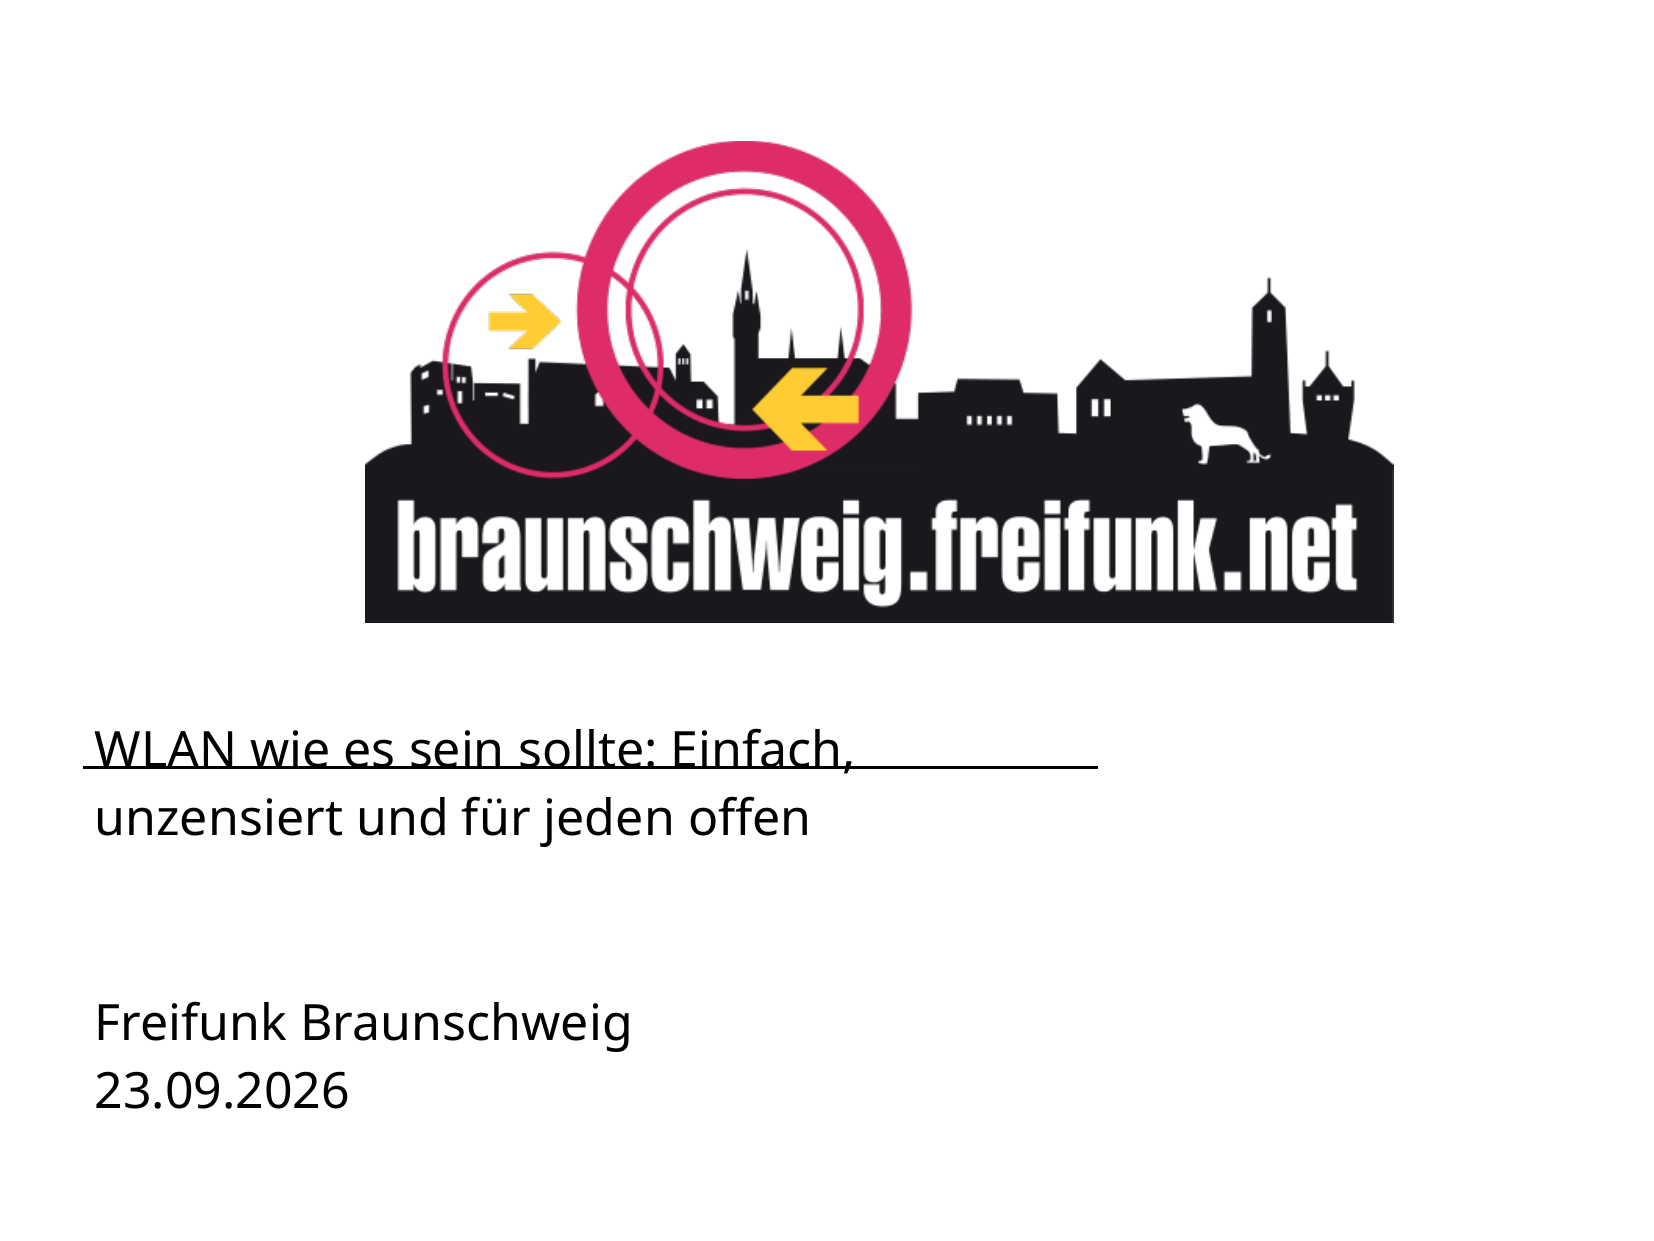

#
WLAN wie es sein sollte: Einfach, unzensiert und für jeden offen
Freifunk Braunschweig
Freifunk Braunschweig
1